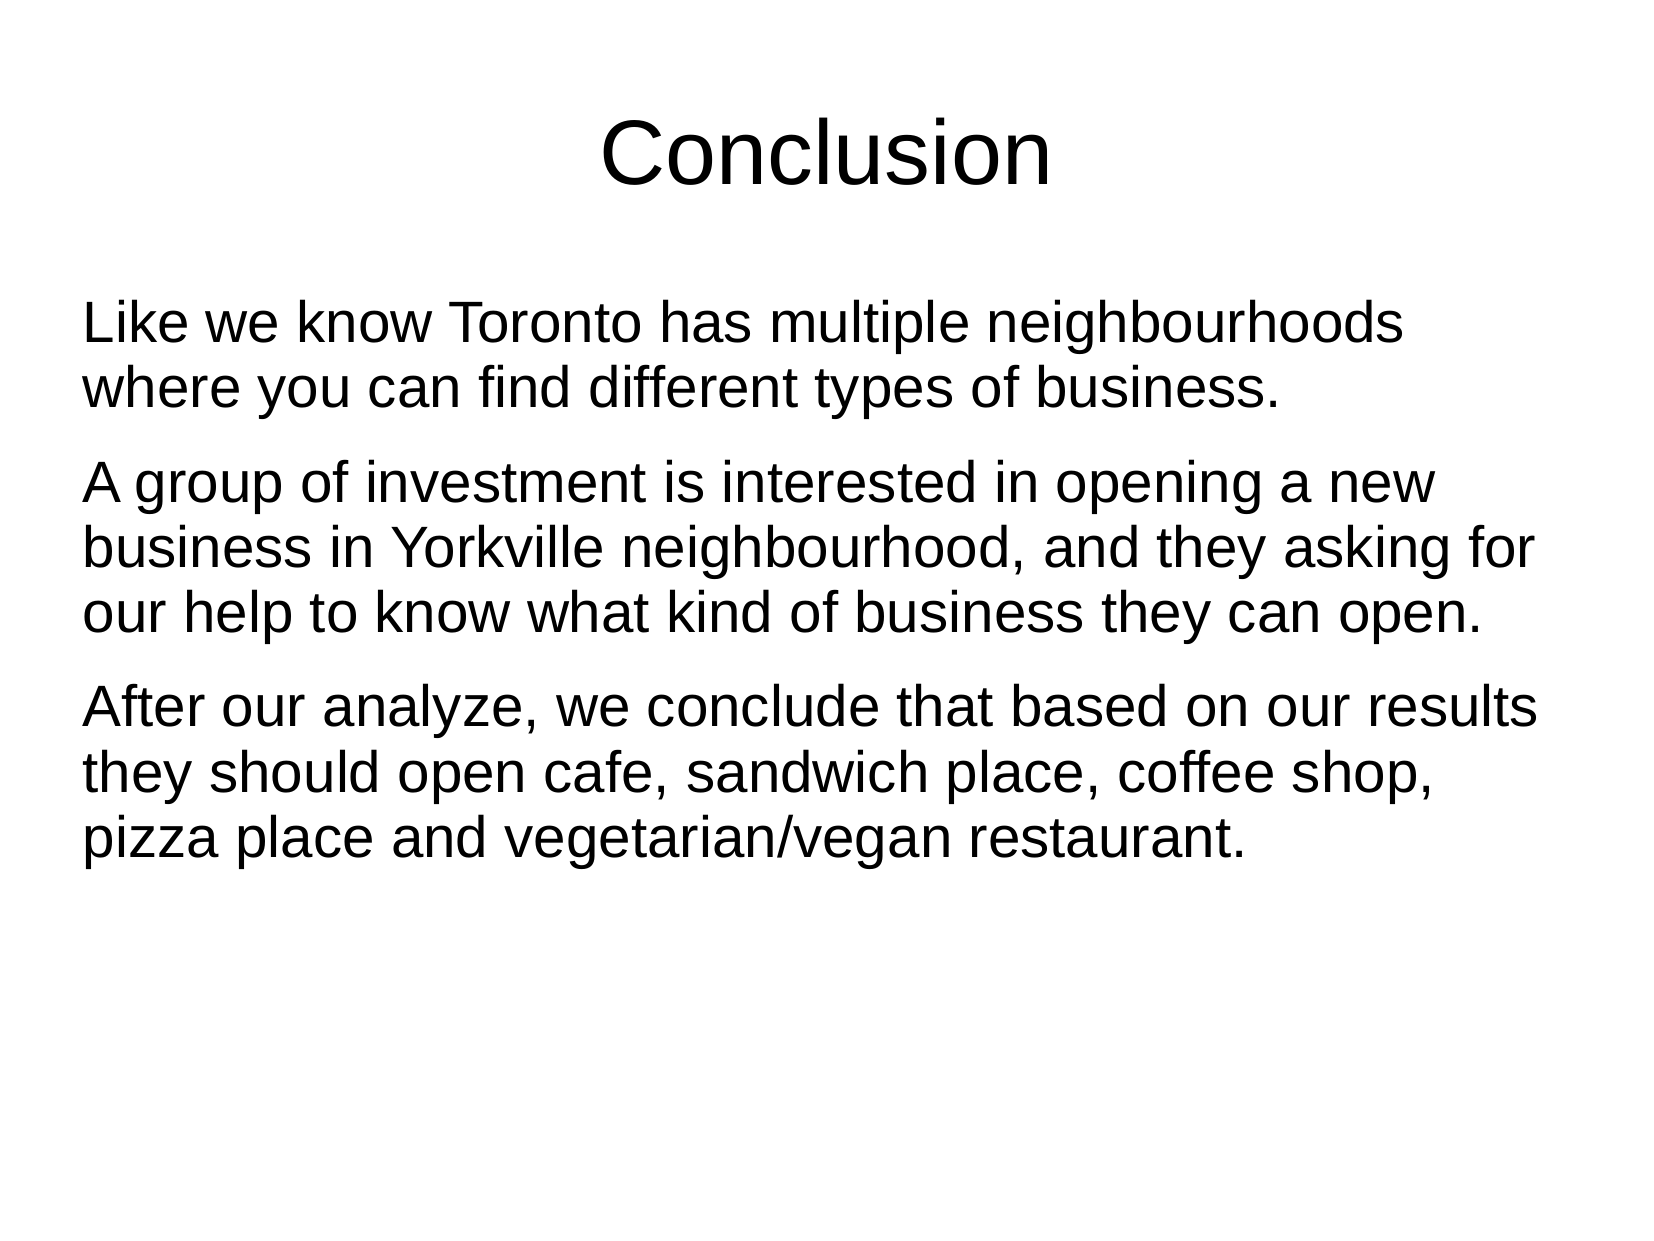

# Conclusion
Like we know Toronto has multiple neighbourhoods where you can find different types of business.
A group of investment is interested in opening a new business in Yorkville neighbourhood, and they asking for our help to know what kind of business they can open.
After our analyze, we conclude that based on our results they should open cafe, sandwich place, coffee shop, pizza place and vegetarian/vegan restaurant.